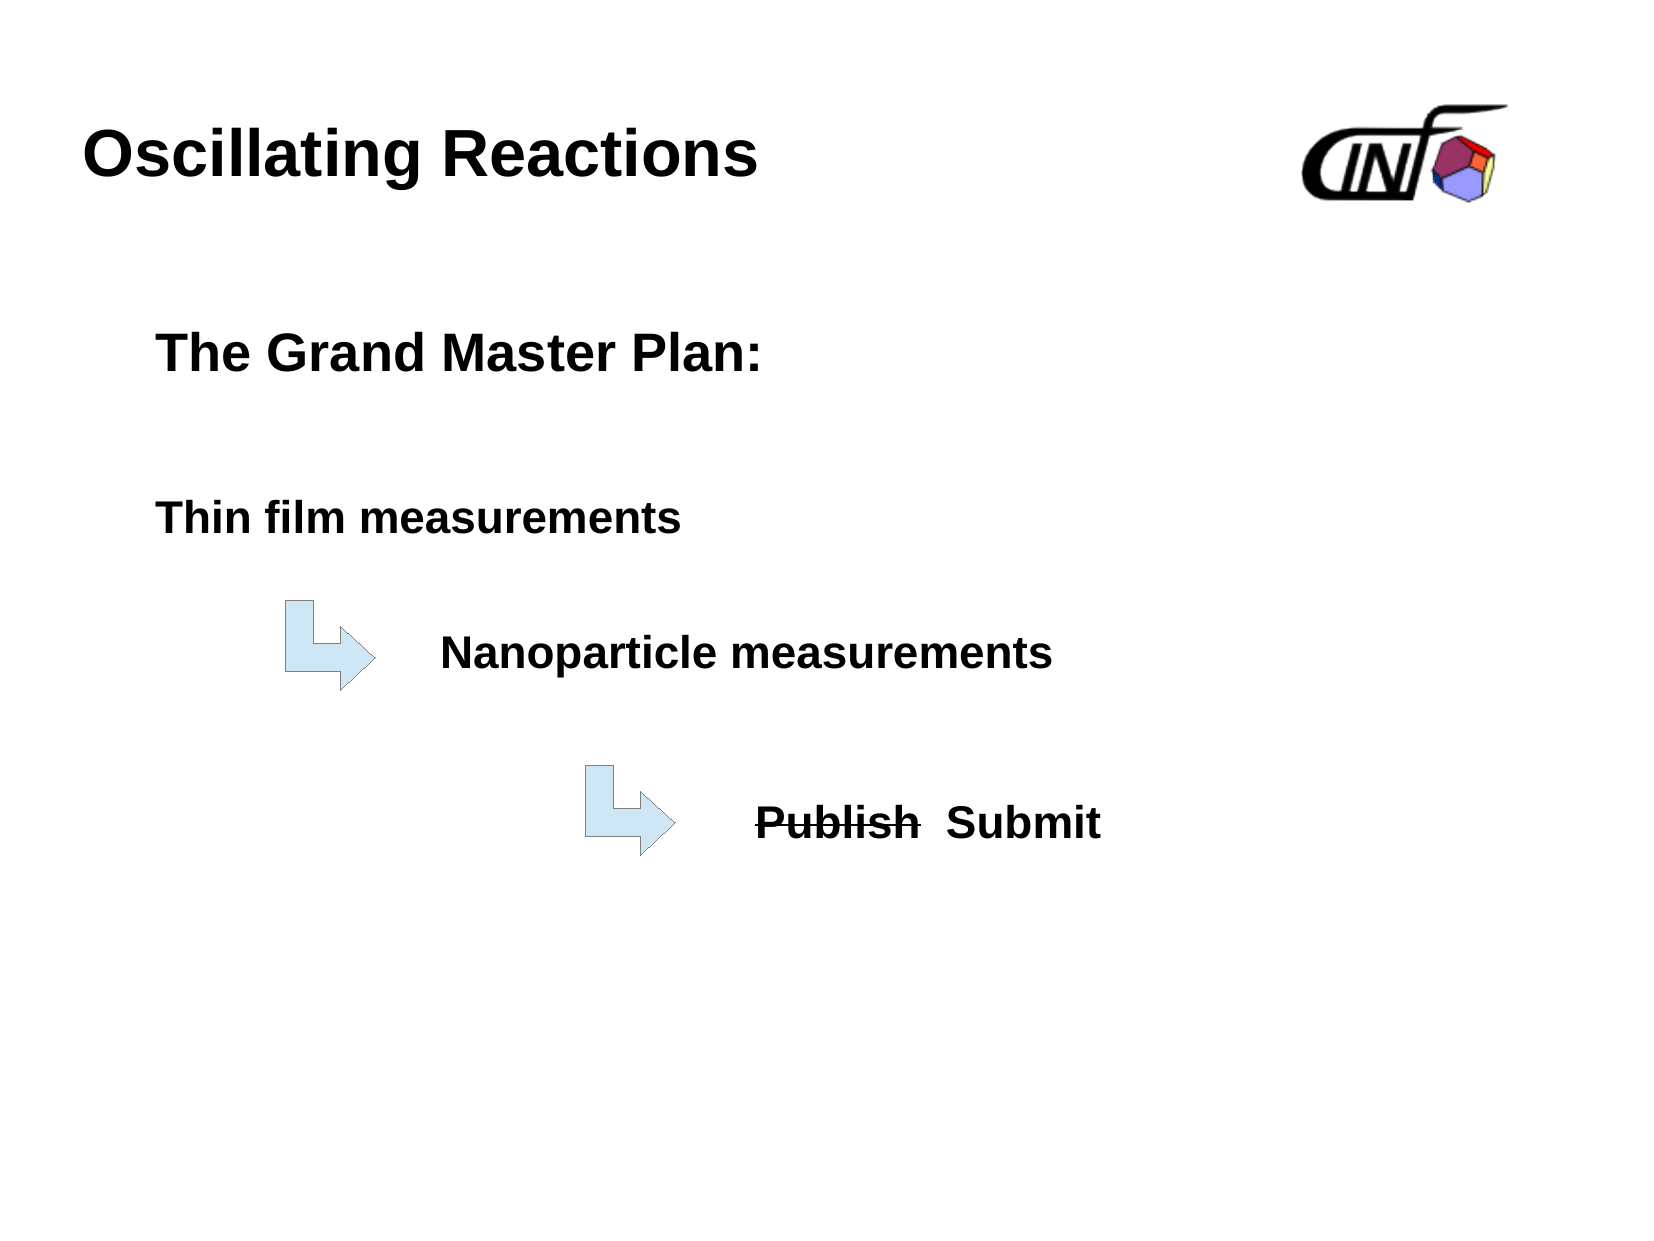

# Oscillating Reactions
The Grand Master Plan:
Thin film measurements
Nanoparticle measurements
Publish Submit